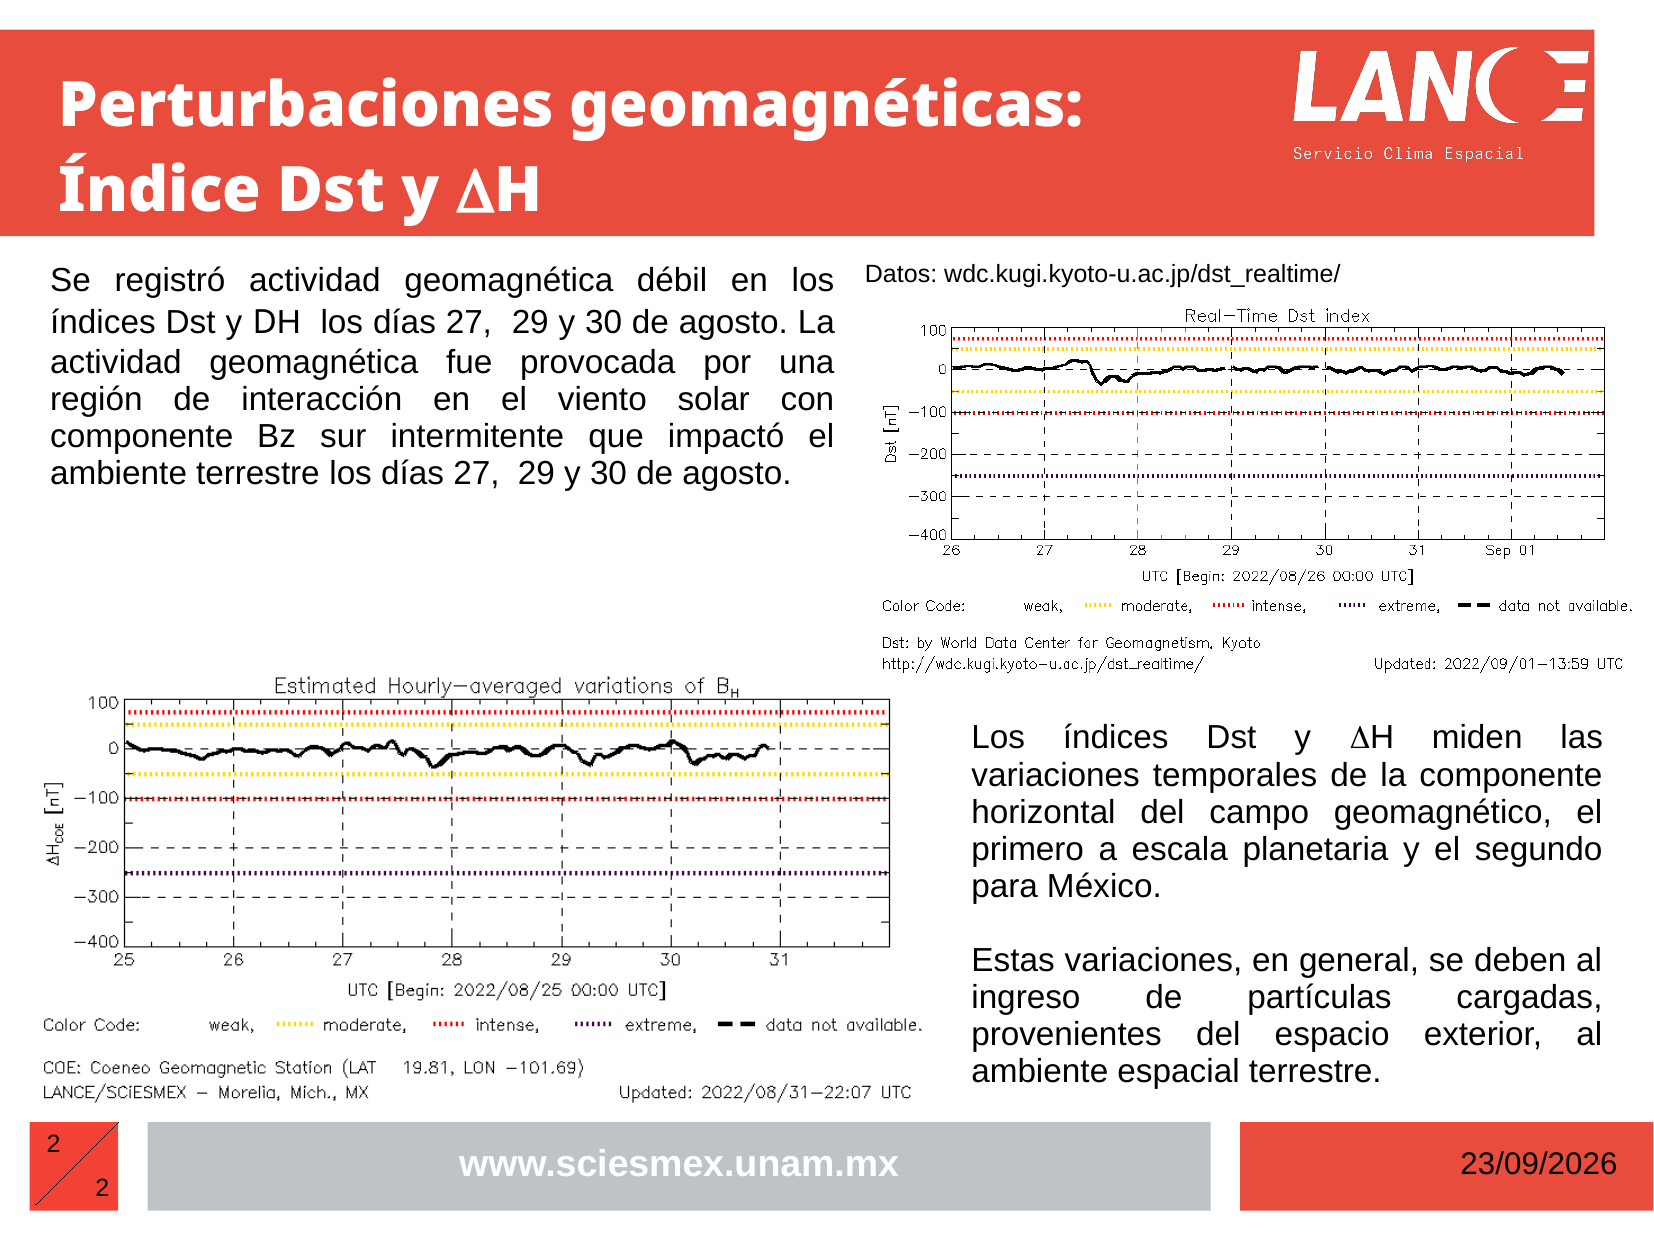

# Perturbaciones geomagnéticas: Índice Dst y DH
Datos: wdc.kugi.kyoto-u.ac.jp/dst_realtime/
Se registró actividad geomagnética débil en los índices Dst y DH los días 27, 29 y 30 de agosto. La actividad geomagnética fue provocada por una región de interacción en el viento solar con componente Bz sur intermitente que impactó el ambiente terrestre los días 27, 29 y 30 de agosto.
Los índices Dst y DH miden las variaciones temporales de la componente horizontal del campo geomagnético, el primero a escala planetaria y el segundo para México.
Estas variaciones, en general, se deben al ingreso de partículas cargadas, provenientes del espacio exterior, al ambiente espacial terrestre.
www.sciesmex.unam.mx
2